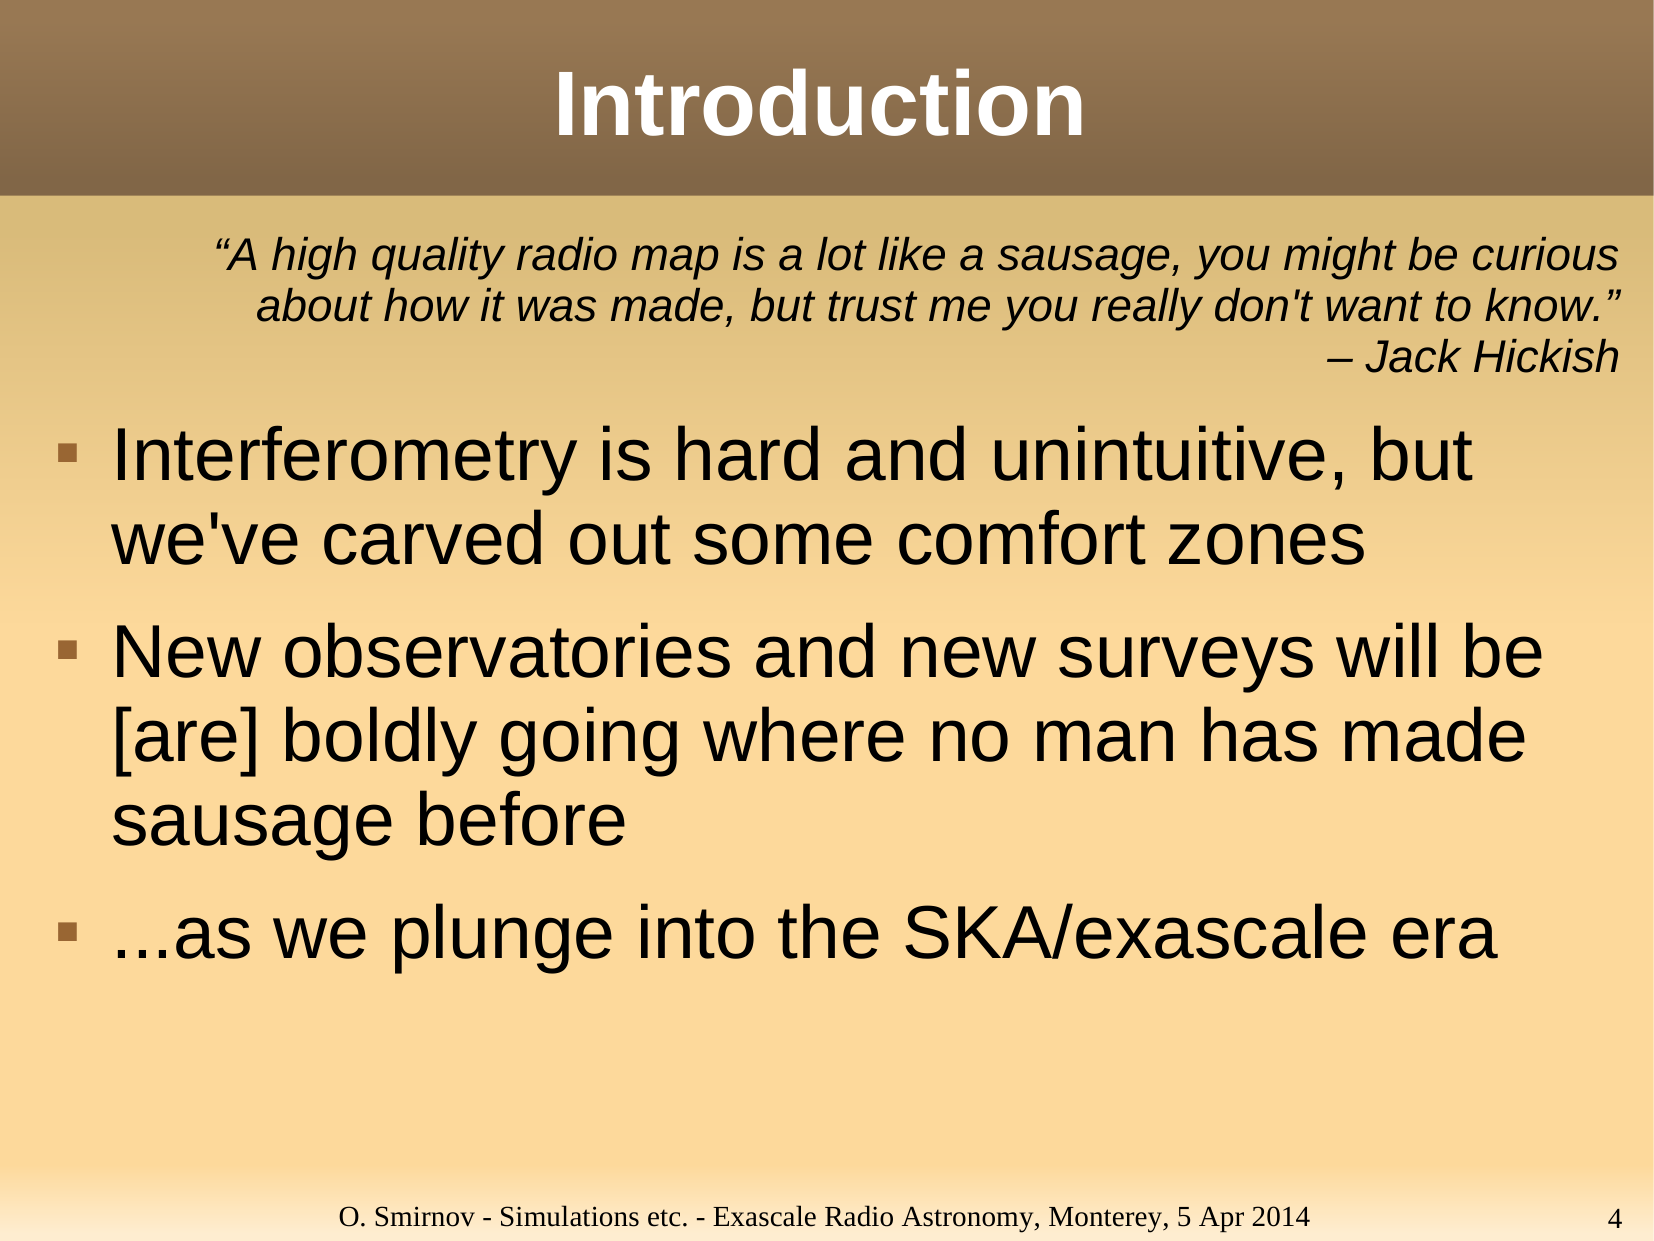

# Introduction
“A high quality radio map is a lot like a sausage, you might be curious about how it was made, but trust me you really don't want to know.”
					– Jack Hickish
Interferometry is hard and unintuitive, but we've carved out some comfort zones
New observatories and new surveys will be [are] boldly going where no man has made sausage before
...as we plunge into the SKA/exascale era
O. Smirnov - Simulations etc. - Exascale Radio Astronomy, Monterey, 5 Apr 2014
4